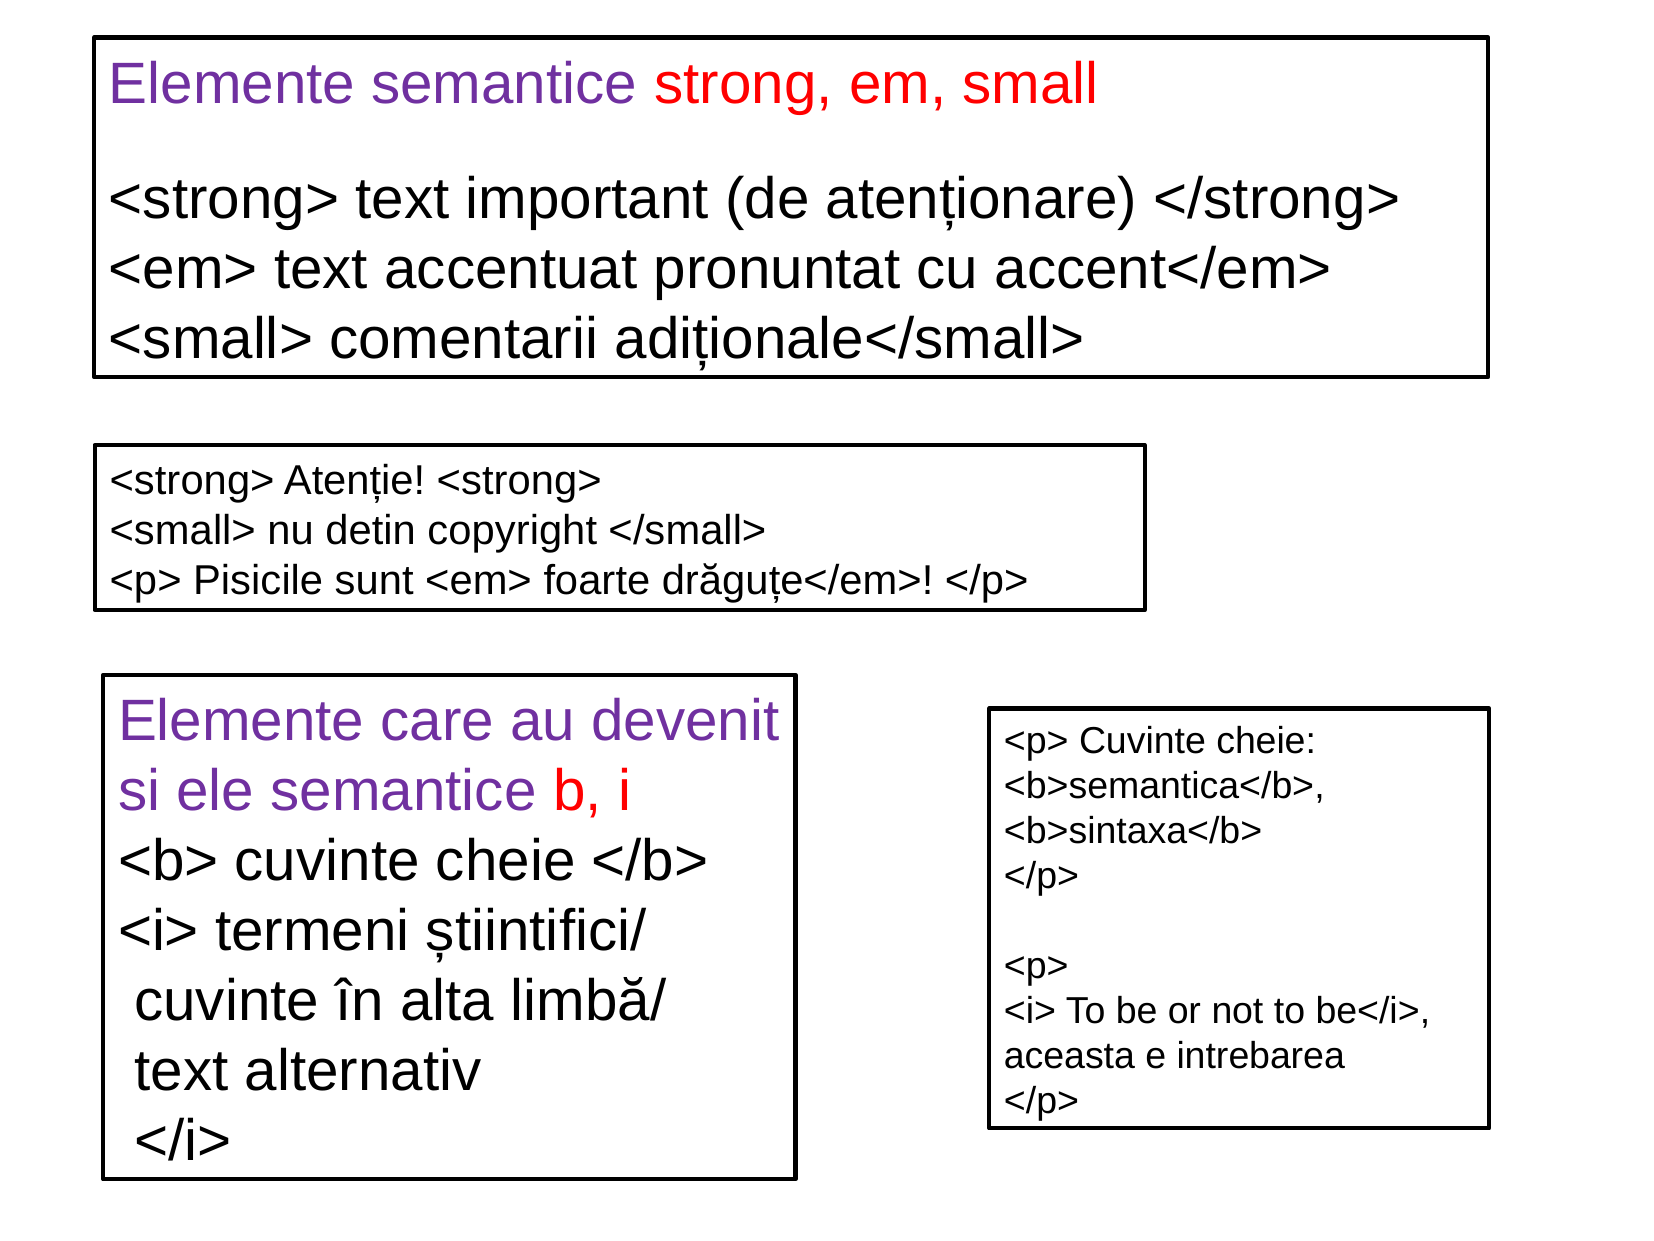

Elemente semantice strong, em, small
<strong> text important (de atenționare) </strong>
<em> text accentuat pronuntat cu accent</em>
<small> comentarii adiționale</small>
<strong> Atenție! <strong>
<small> nu detin copyright </small>
<p> Pisicile sunt <em> foarte drăguțe</em>! </p>
Elemente care au devenit
si ele semantice b, i
<b> cuvinte cheie </b>
<i> termeni știintifici/
 cuvinte în alta limbă/
 text alternativ
 </i>
<p> Cuvinte cheie: <b>semantica</b>, 	 <b>sintaxa</b>
</p>
<p>
<i> To be or not to be</i>,
aceasta e intrebarea
</p>